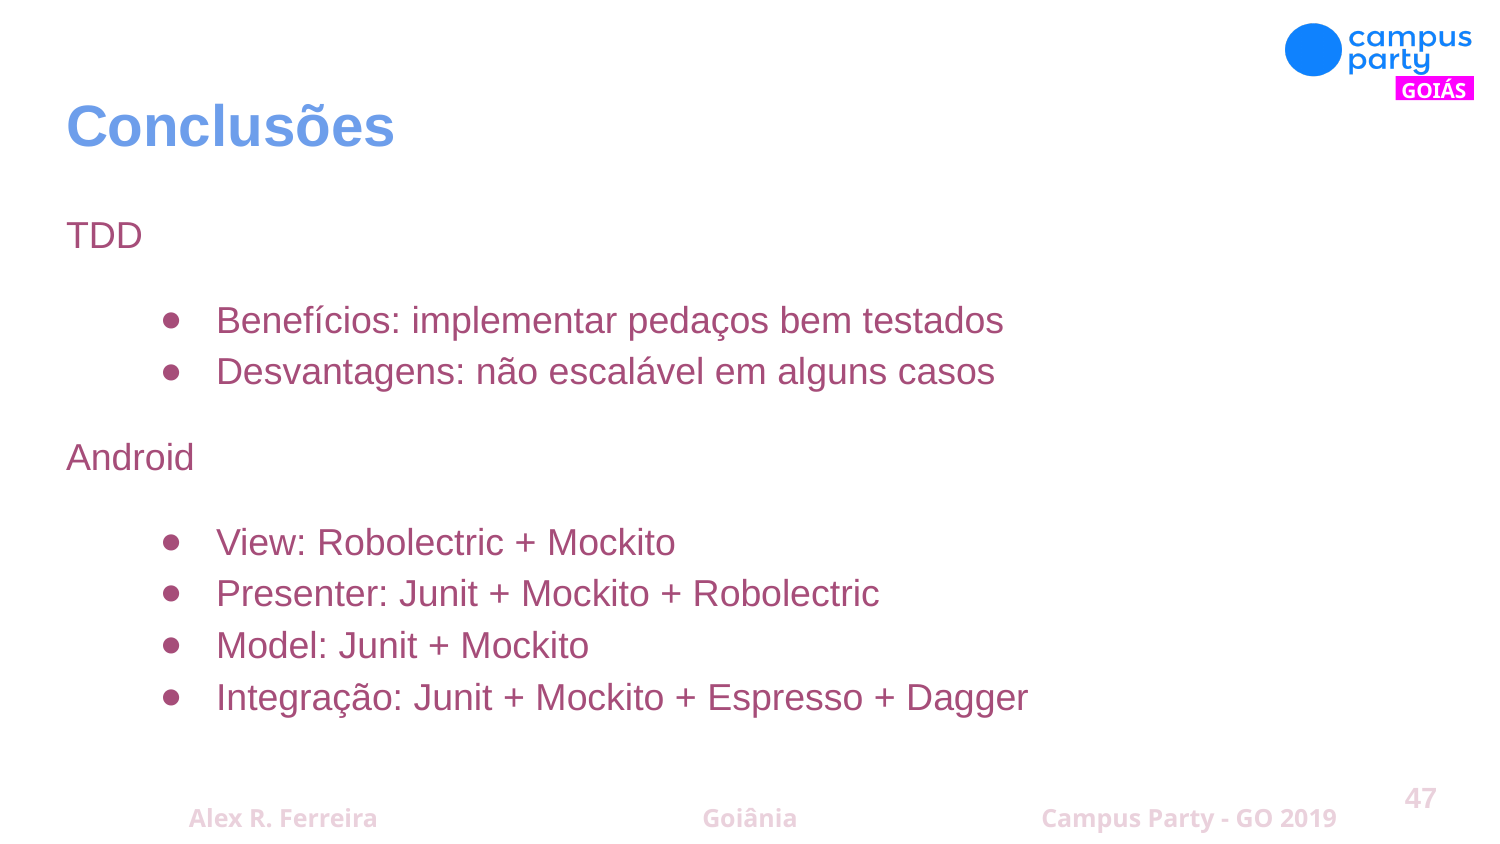

# Conclusões
TDD
Benefícios: implementar pedaços bem testados
Desvantagens: não escalável em alguns casos
Android
View: Robolectric + Mockito
Presenter: Junit + Mockito + Robolectric
Model: Junit + Mockito
Integração: Junit + Mockito + Espresso + Dagger